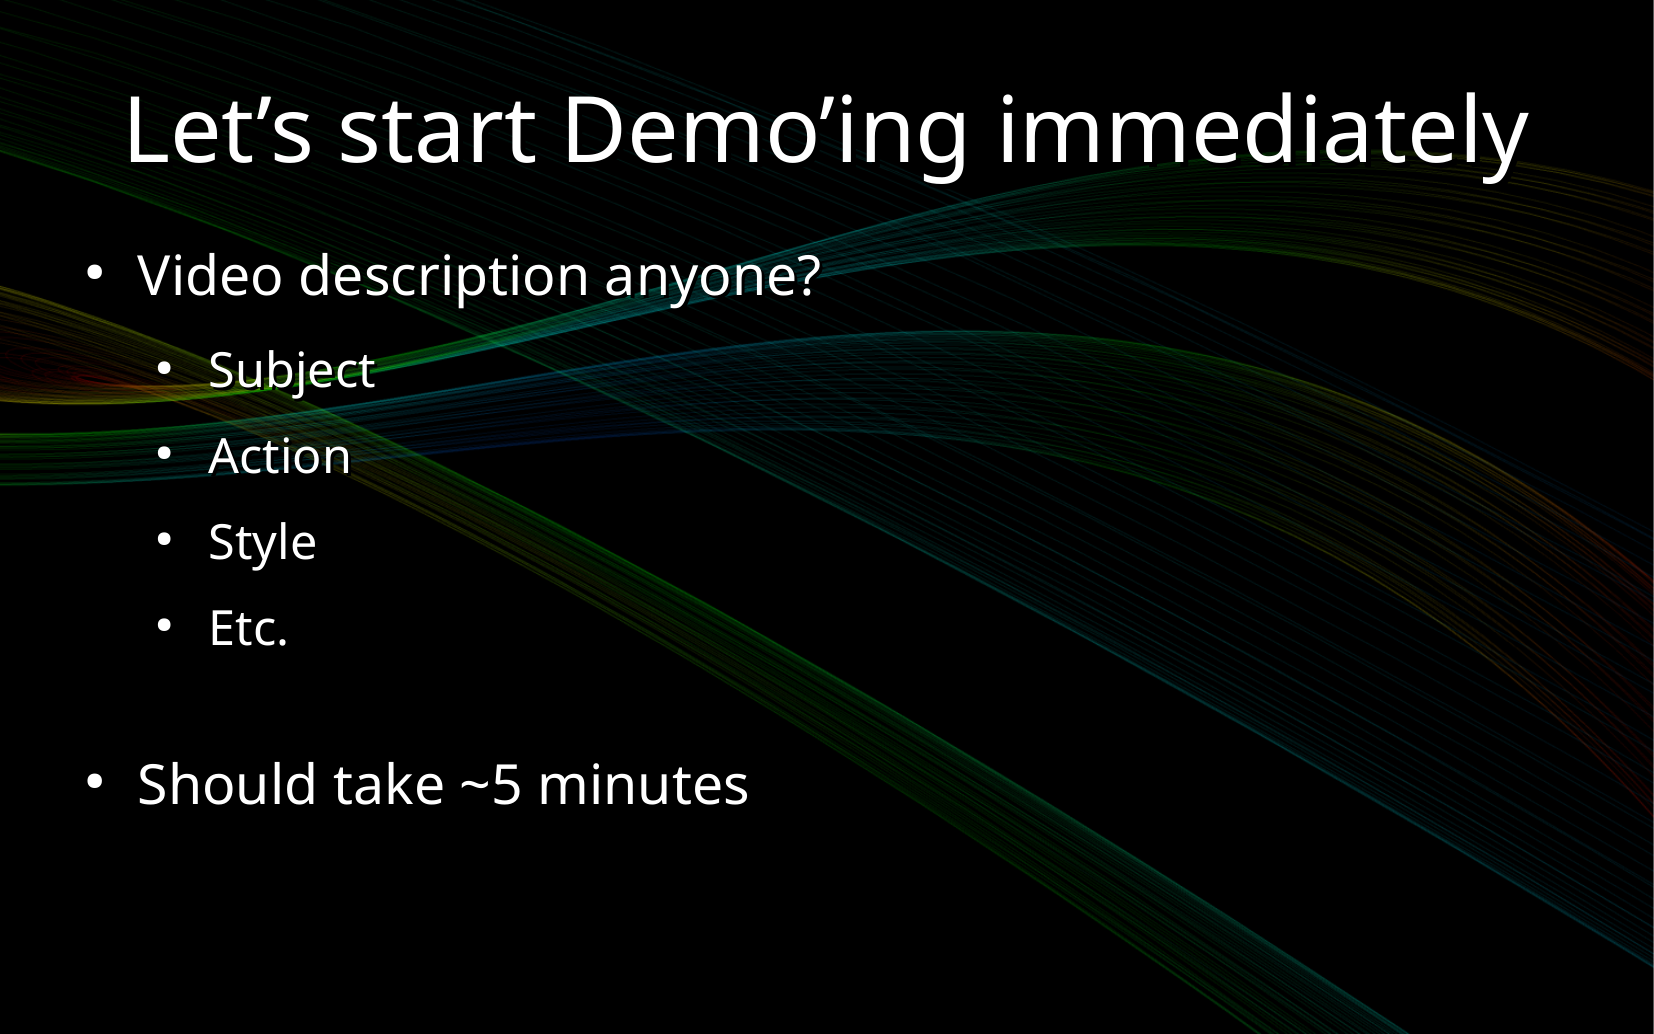

# Let’s start Demo’ing immediately
Video description anyone?
Subject
Action
Style
Etc.
Should take ~5 minutes